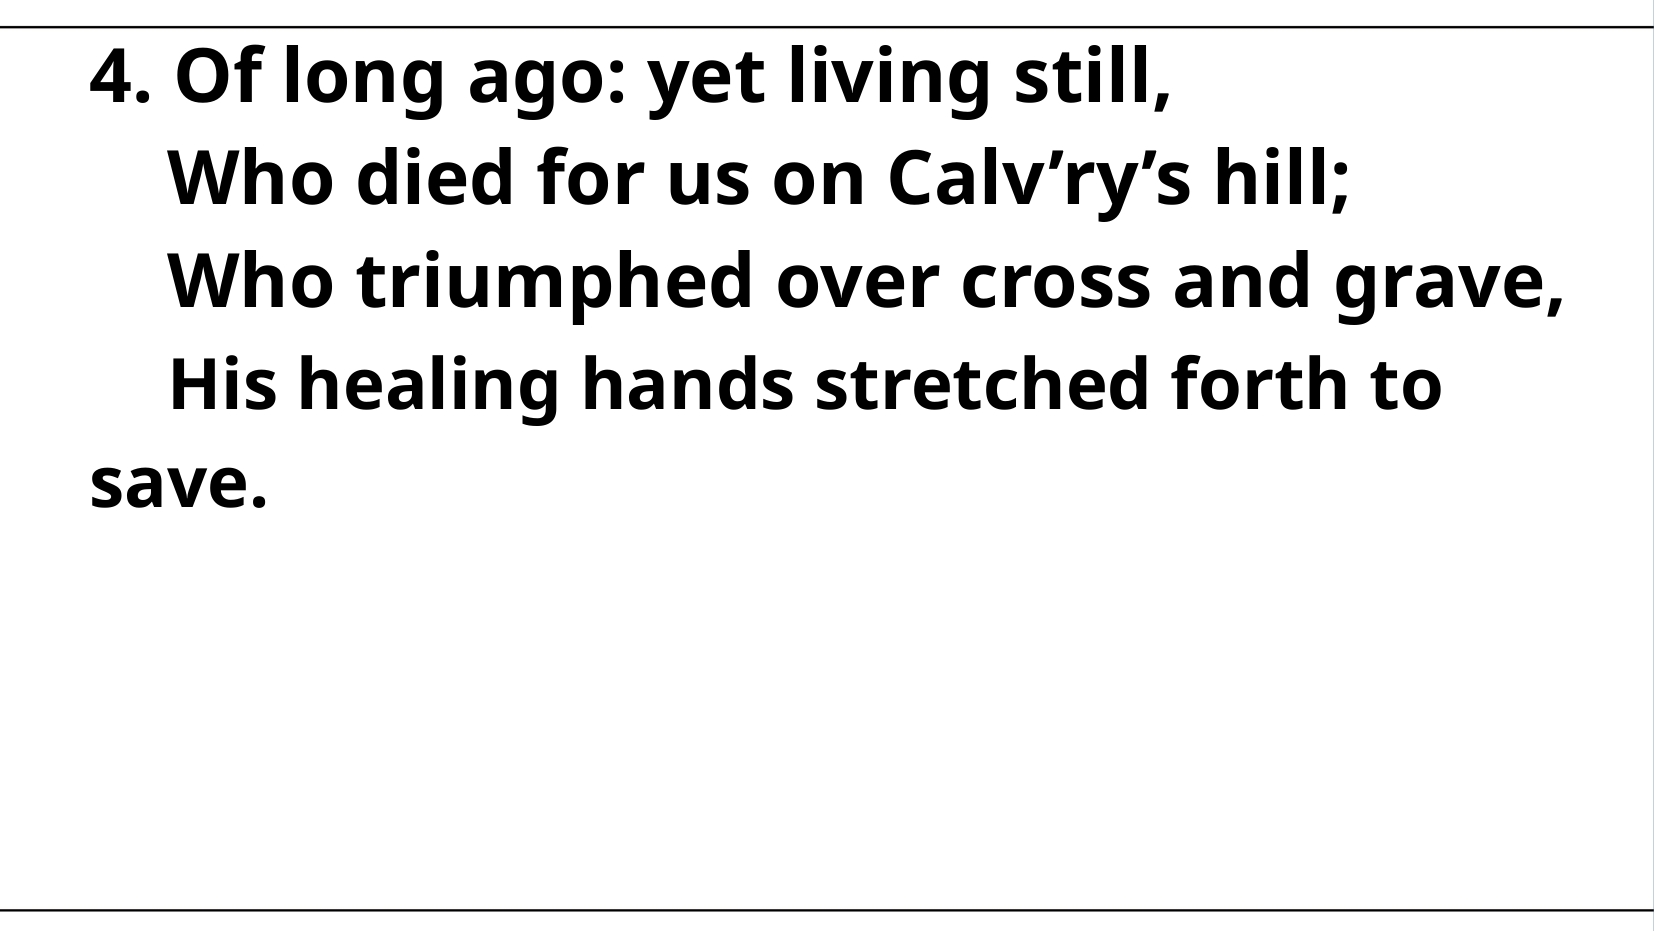

4. Of long ago: yet living still,
 Who died for us on Calv’ry’s hill;
 Who triumphed over cross and grave,
 His healing hands stretched forth to save.